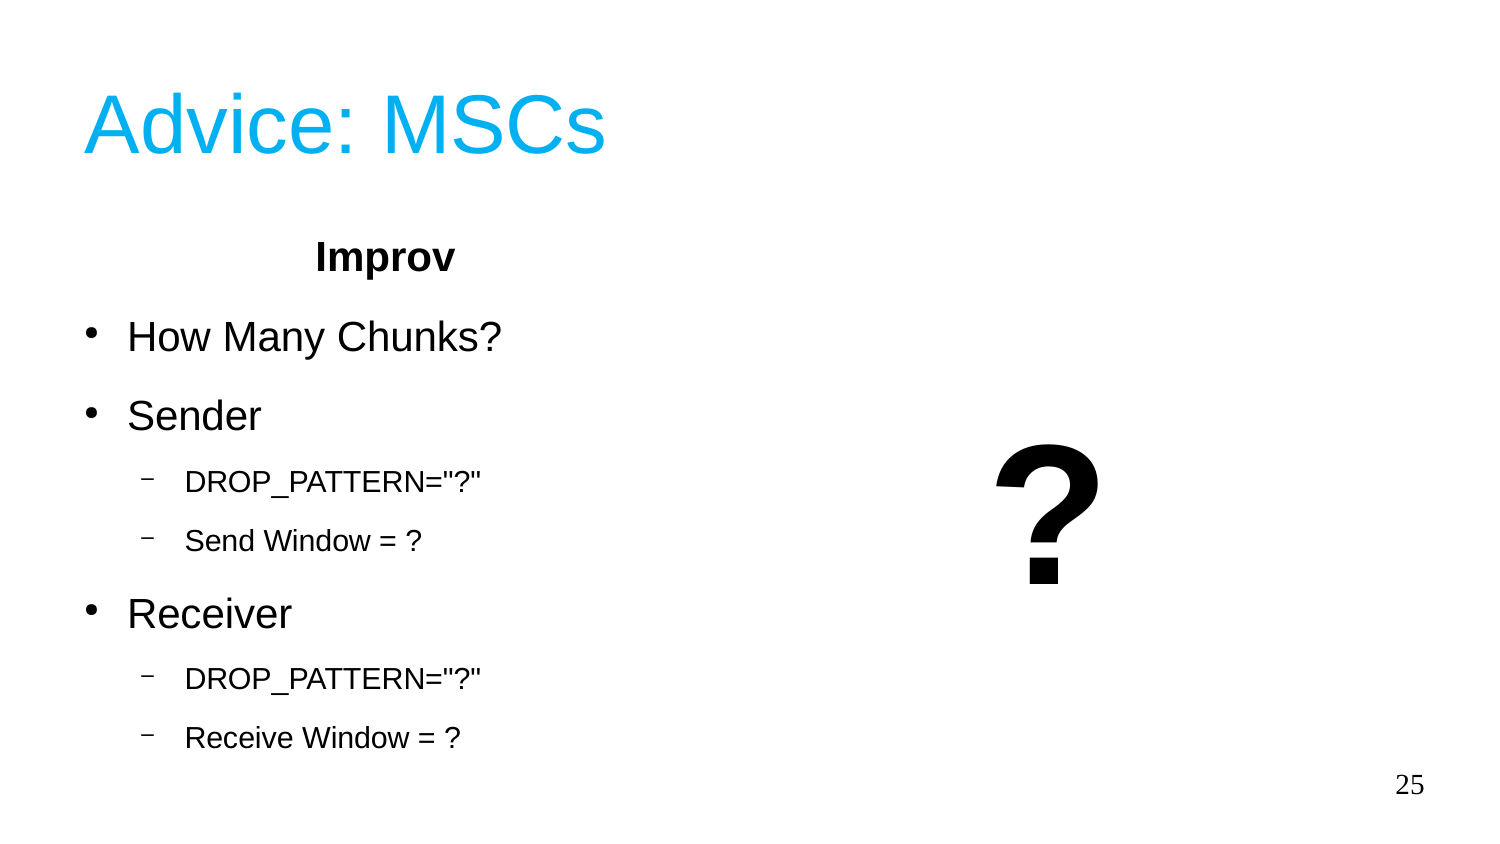

# Advice: MSCs
Improv
How Many Chunks?
Sender
DROP_PATTERN="?"
Send Window = ?
Receiver
DROP_PATTERN="?"
Receive Window = ?
?
25